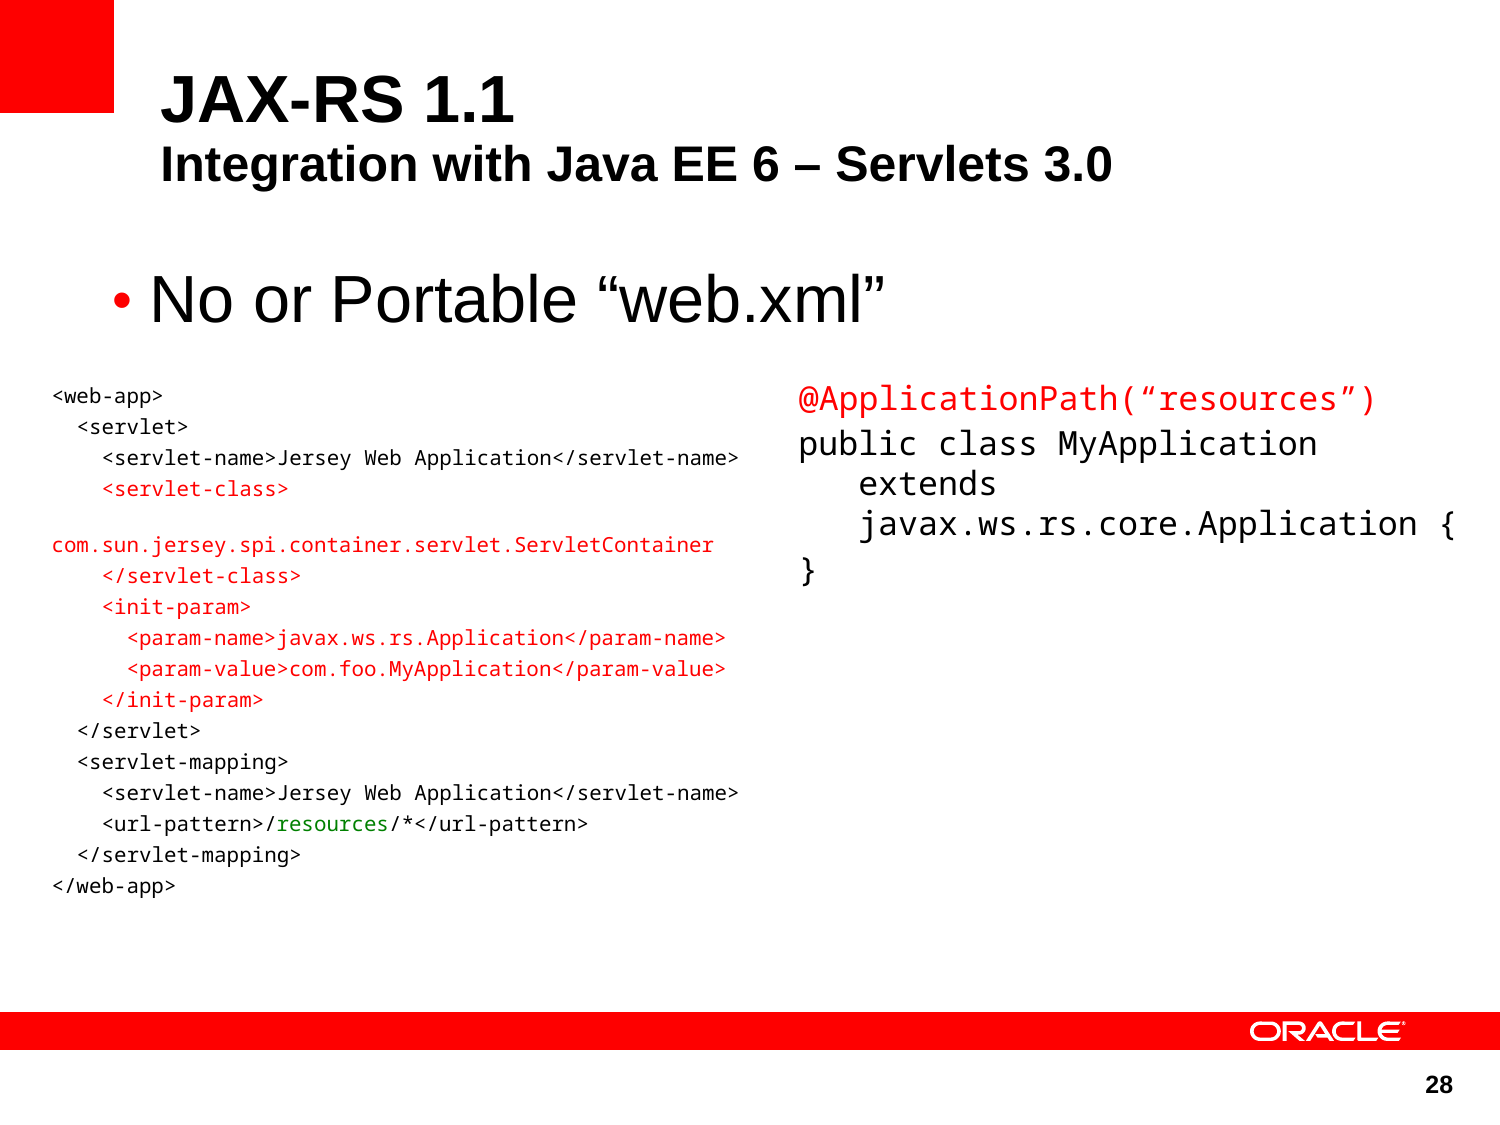

# JAX-RS 1.1 Integration with Java EE 6 – Servlets 3.0
No or Portable “web.xml”
@ApplicationPath(“resources”)
<web-app>
 <servlet>
 <servlet-name>Jersey Web Application</servlet-name>
 <servlet-class>
 com.sun.jersey.spi.container.servlet.ServletContainer
 </servlet-class>
 <init-param>
 <param-name>javax.ws.rs.Application</param-name>
 <param-value>com.foo.MyApplication</param-value>
 </init-param>
 </servlet>
 <servlet-mapping>
 <servlet-name>Jersey Web Application</servlet-name>
 <url-pattern>/resources/*</url-pattern>
 </servlet-mapping>
</web-app>
public class MyApplication
 extends
 javax.ws.rs.core.Application {
}